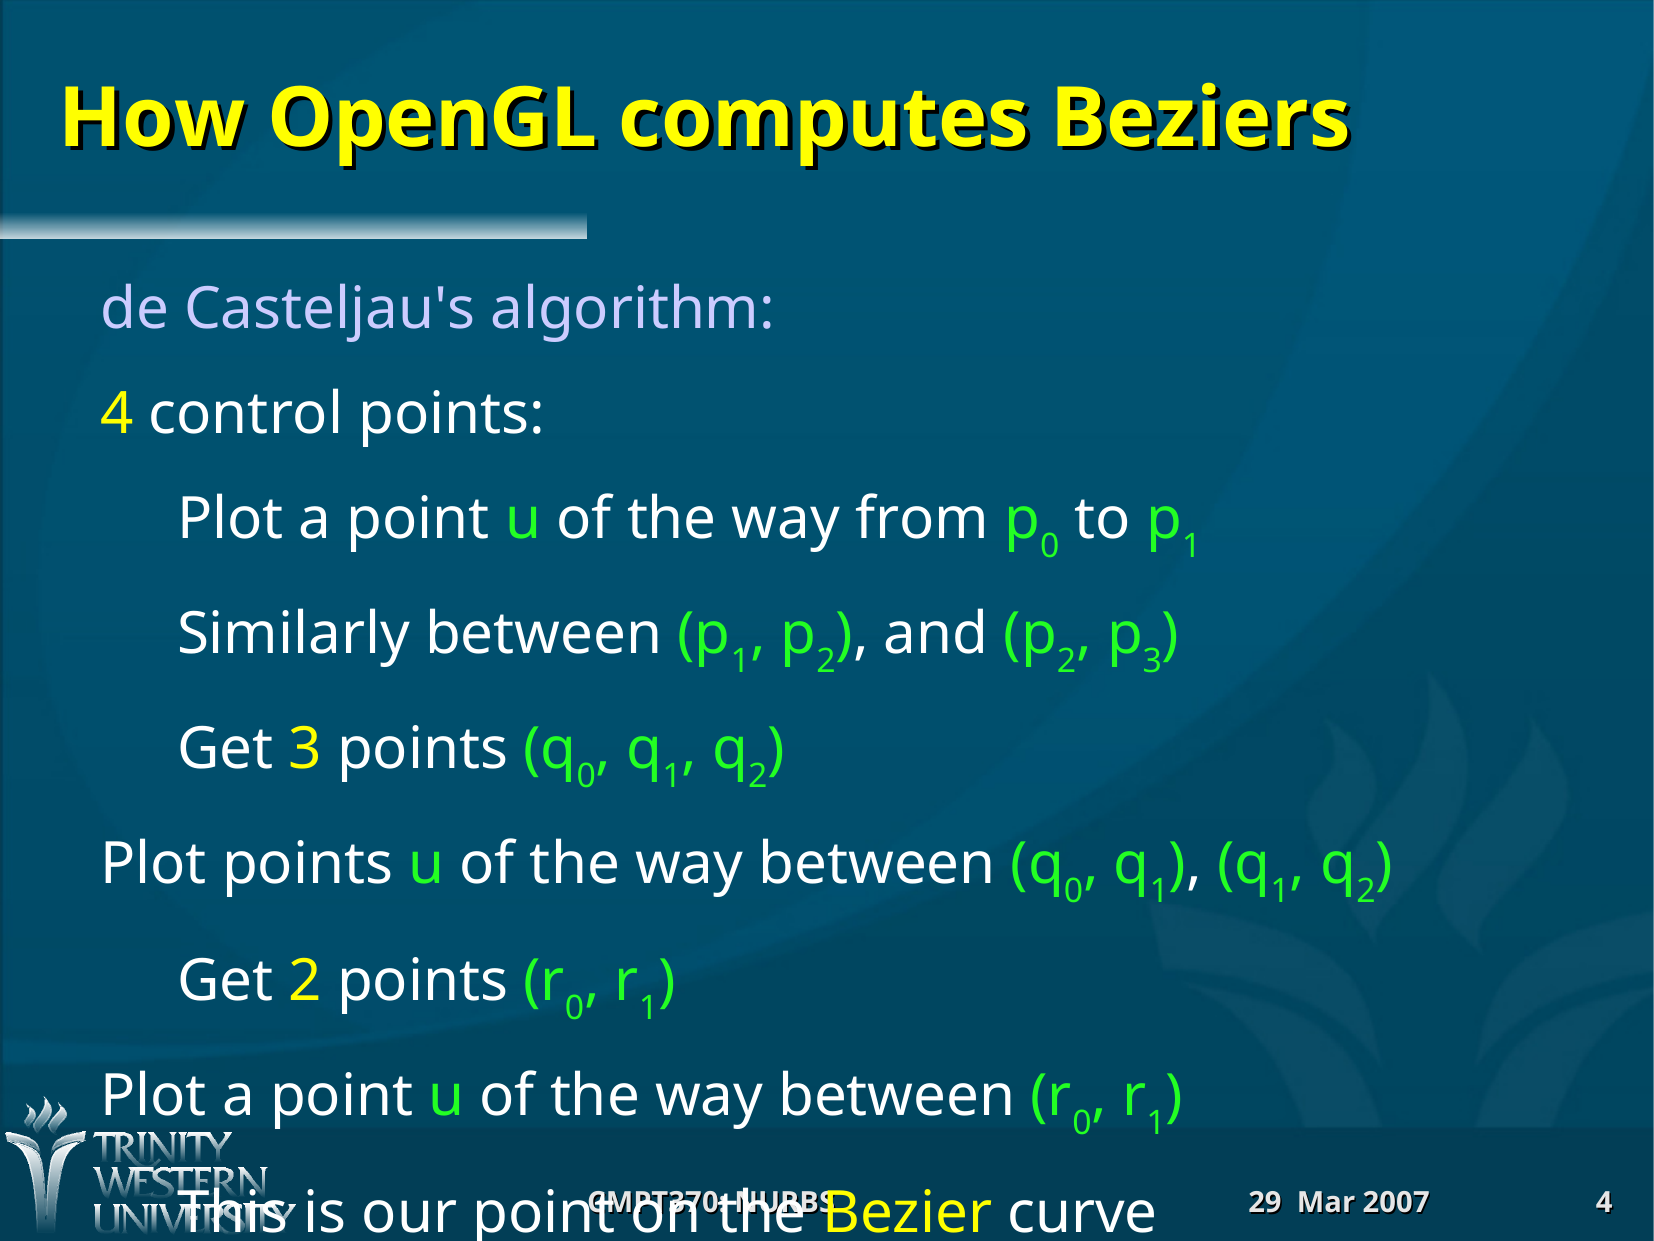

# How OpenGL computes Beziers
de Casteljau's algorithm:
4 control points:
Plot a point u of the way from p0 to p1
Similarly between (p1, p2), and (p2, p3)
Get 3 points (q0, q1, q2)
Plot points u of the way between (q0, q1), (q1, q2)
Get 2 points (r0, r1)
Plot a point u of the way between (r0, r1)
This is our point on the Bezier curve
CMPT370: NURBS
29 Mar 2007
4